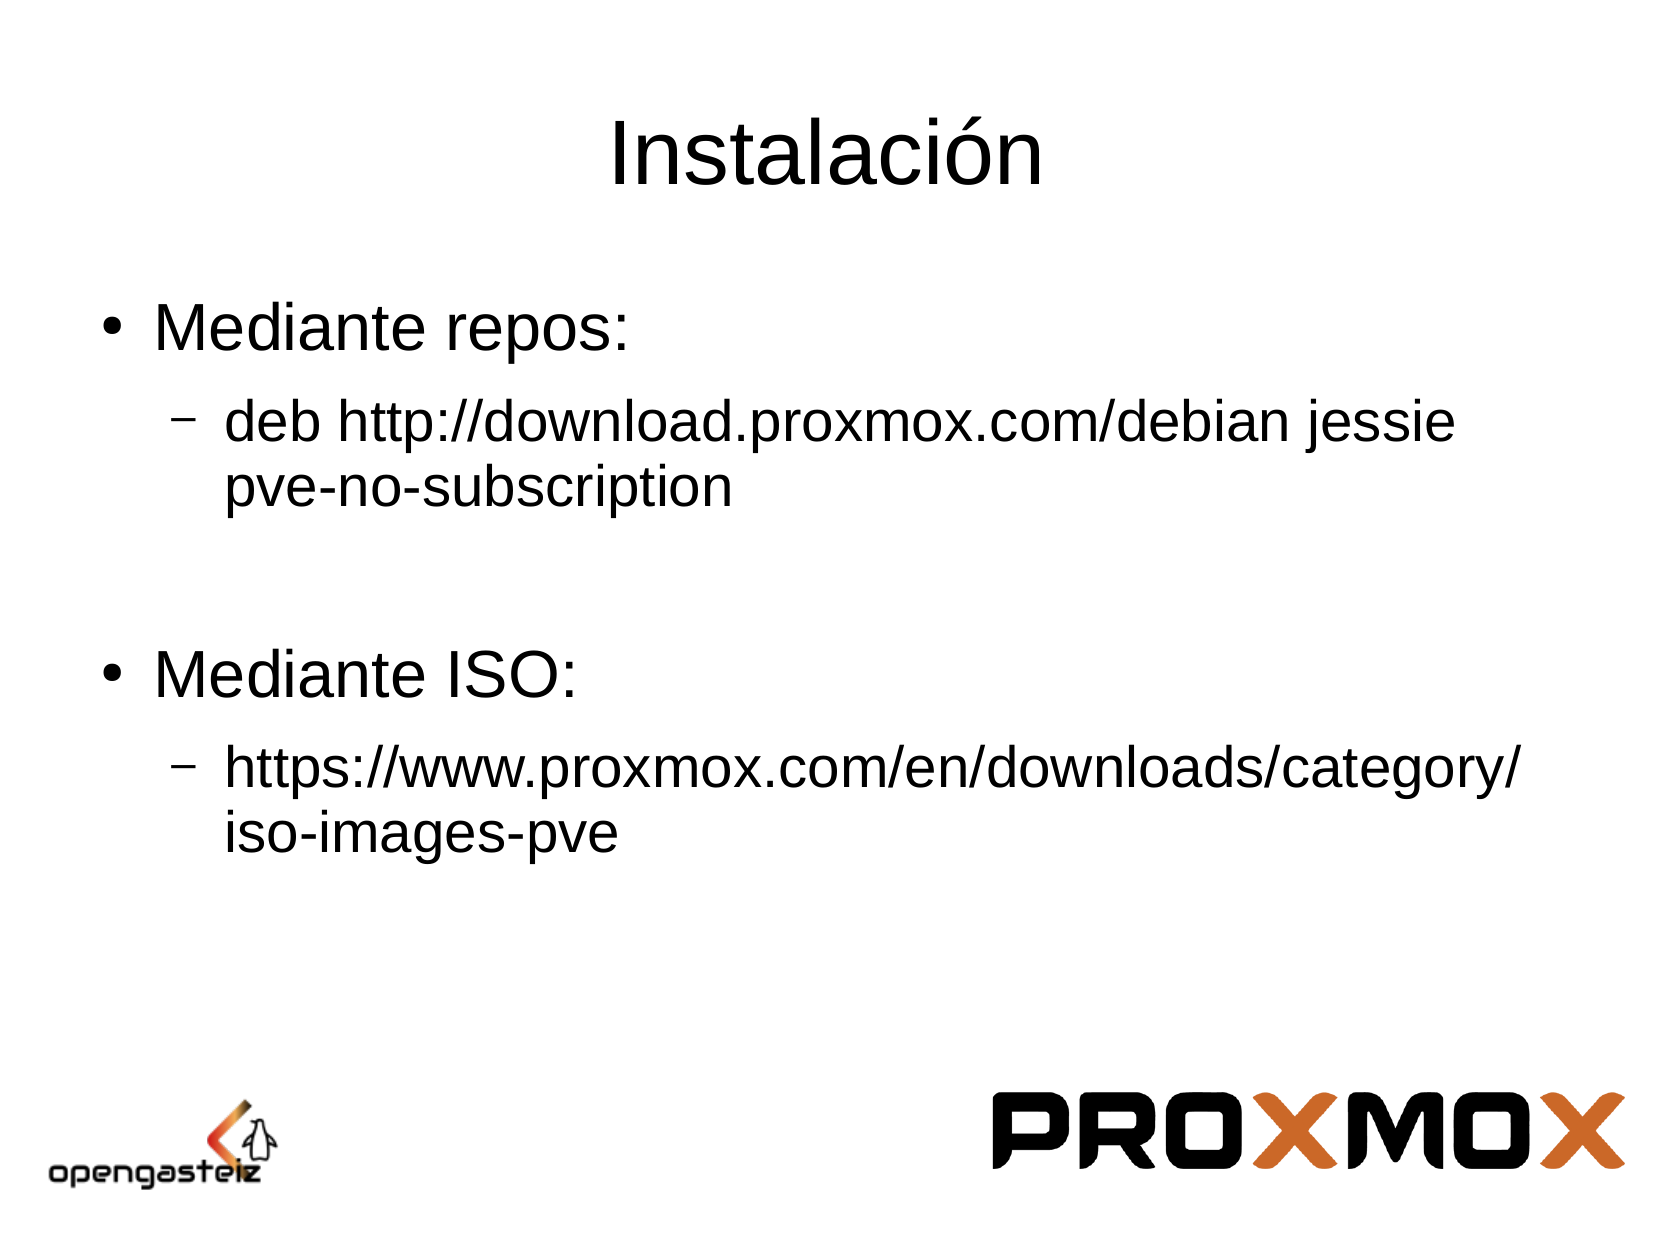

# Instalación
Mediante repos:
deb http://download.proxmox.com/debian jessie pve-no-subscription
Mediante ISO:
https://www.proxmox.com/en/downloads/category/iso-images-pve